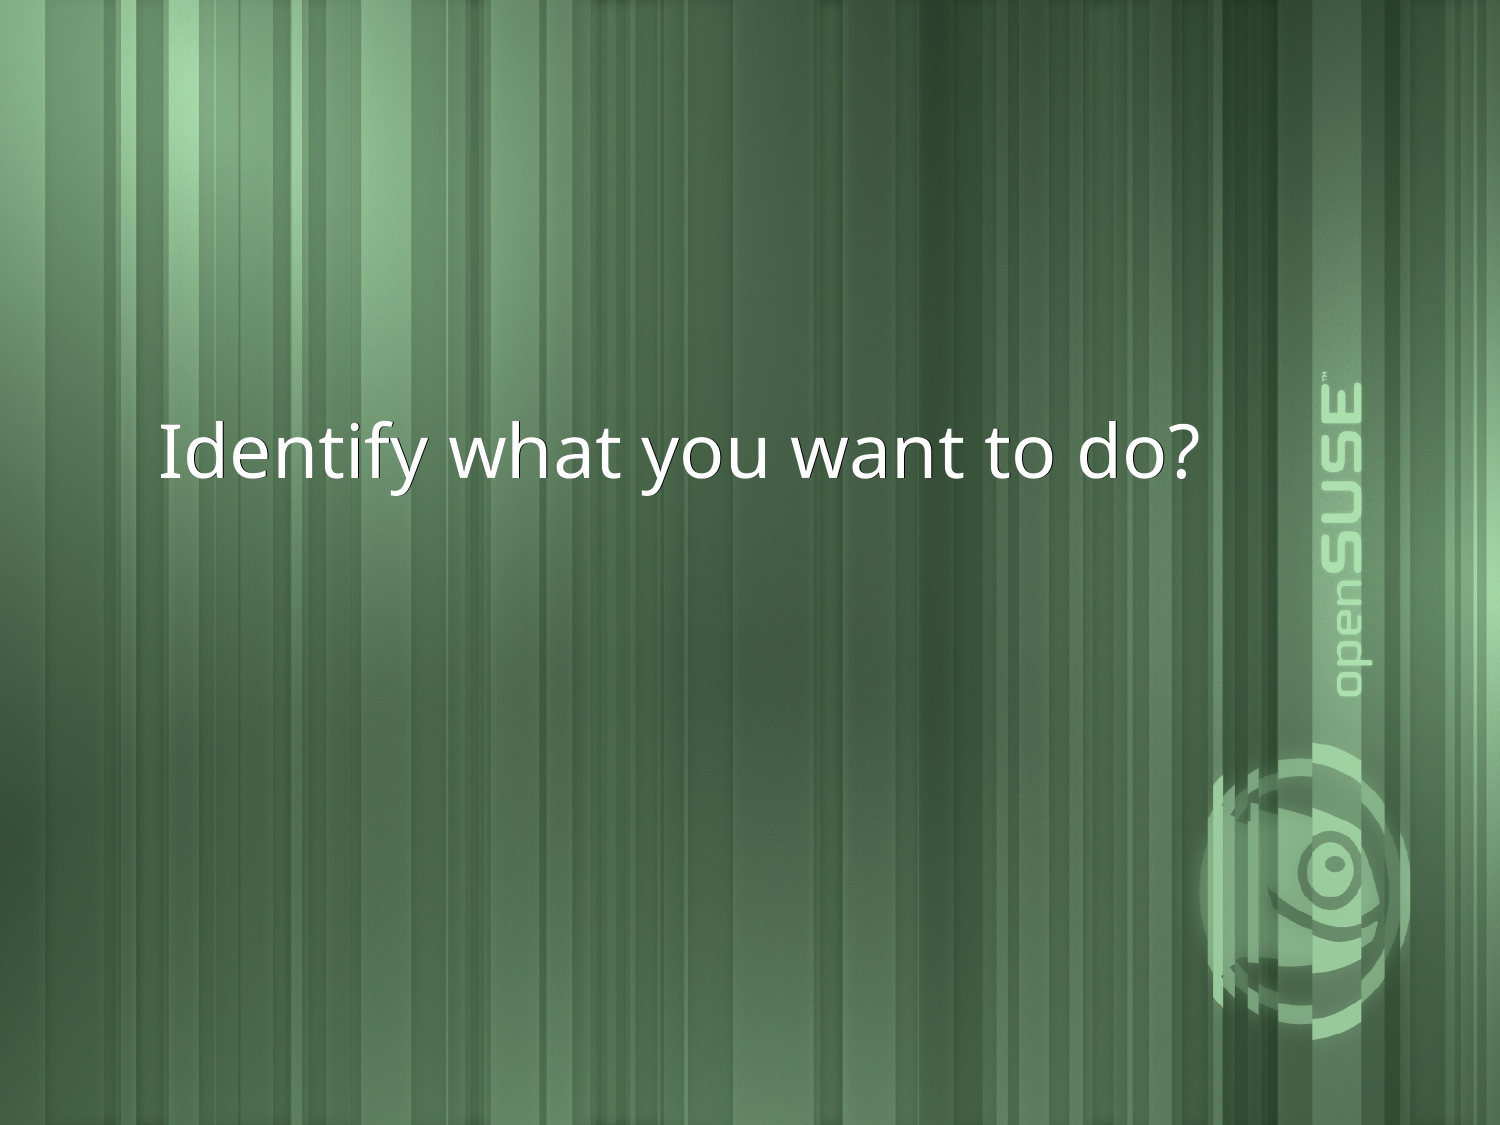

# Identify what you want to do?